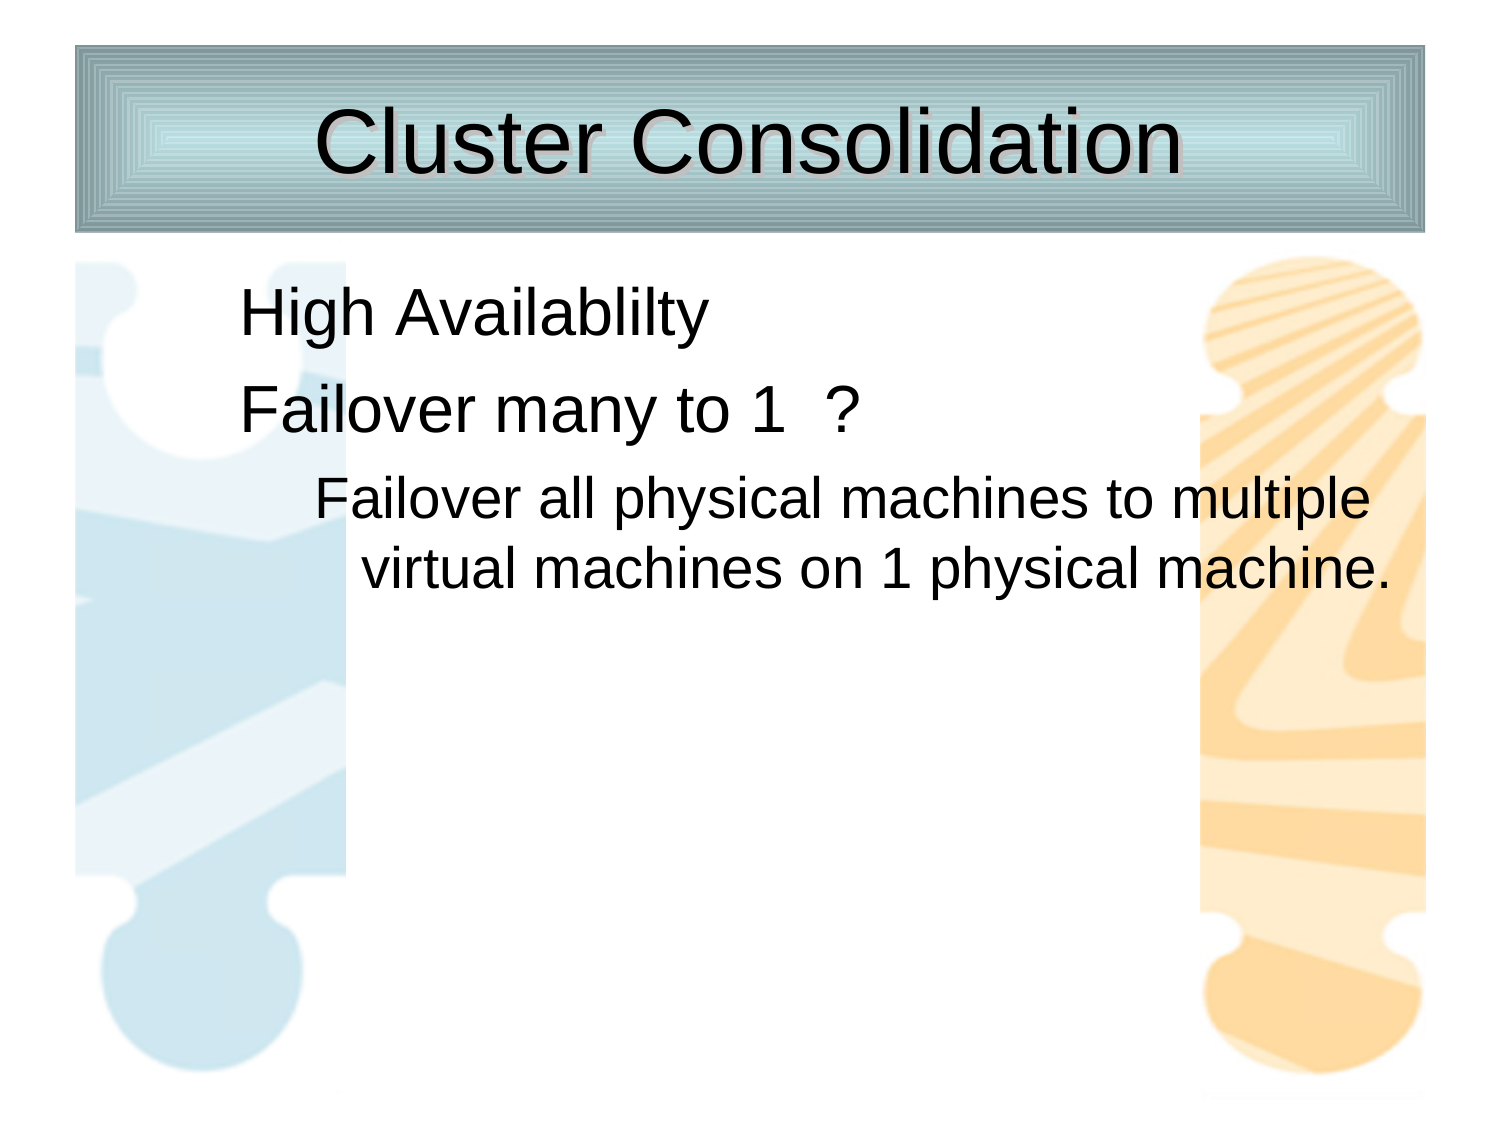

# Cluster Consolidation
High Availablilty
Failover many to 1 ?
Failover all physical machines to multiple virtual machines on 1 physical machine.